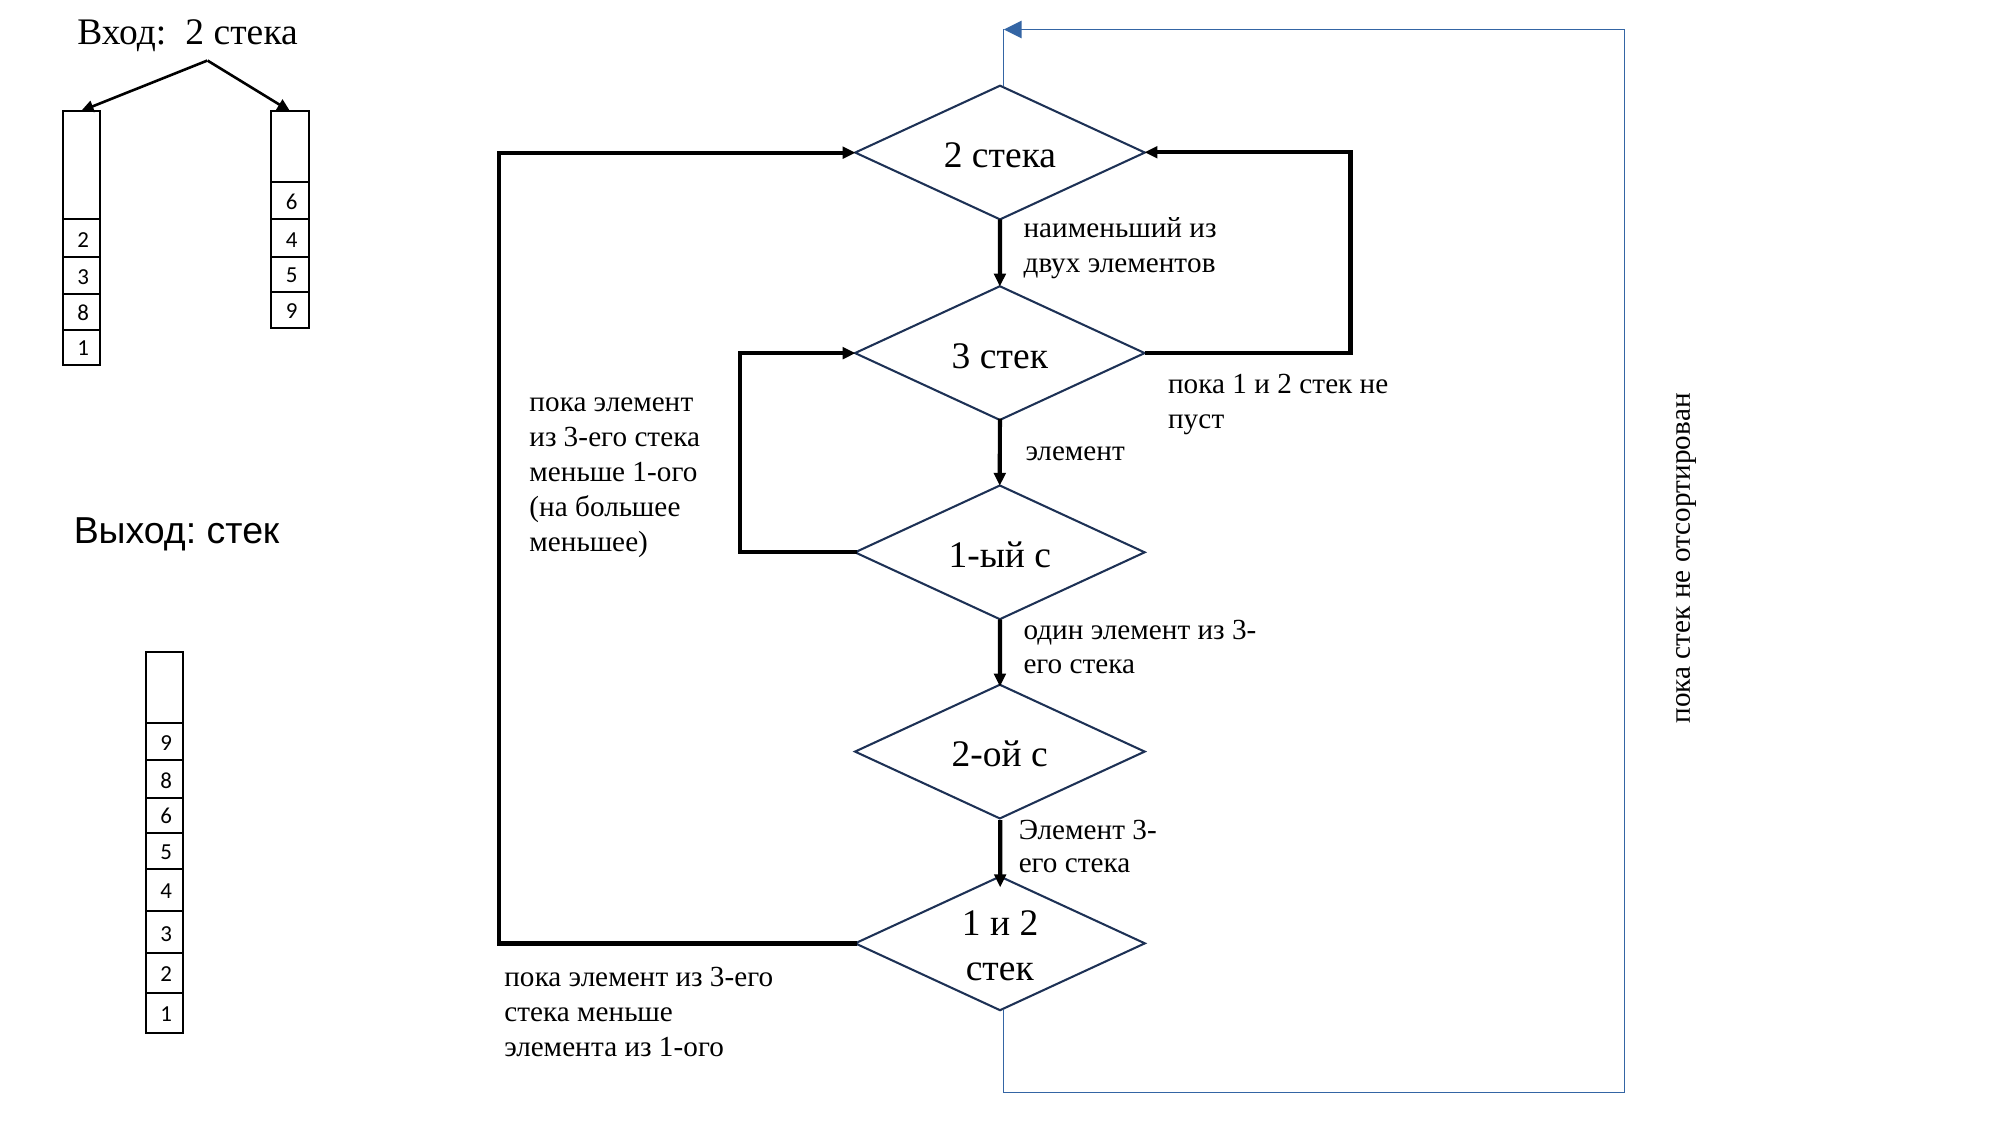

Вход: 2 стека
2
3
8
1
6
4
5
9
9
8
6
5
4
3
2
1
2 стека
3 стек
1-ый с
2-ой с
1 и 2 стек
наименьший из двух элементов
пока 1 и 2 стек не пуст
пока элемент из 3-его стека меньше 1-ого (на большее меньшее)
элемент
Выход: стек
пока стек не отсортирован
один элемент из 3-его стека
Элемент 3-его стека
пока элемент из 3-его стека меньше элемента из 1-ого